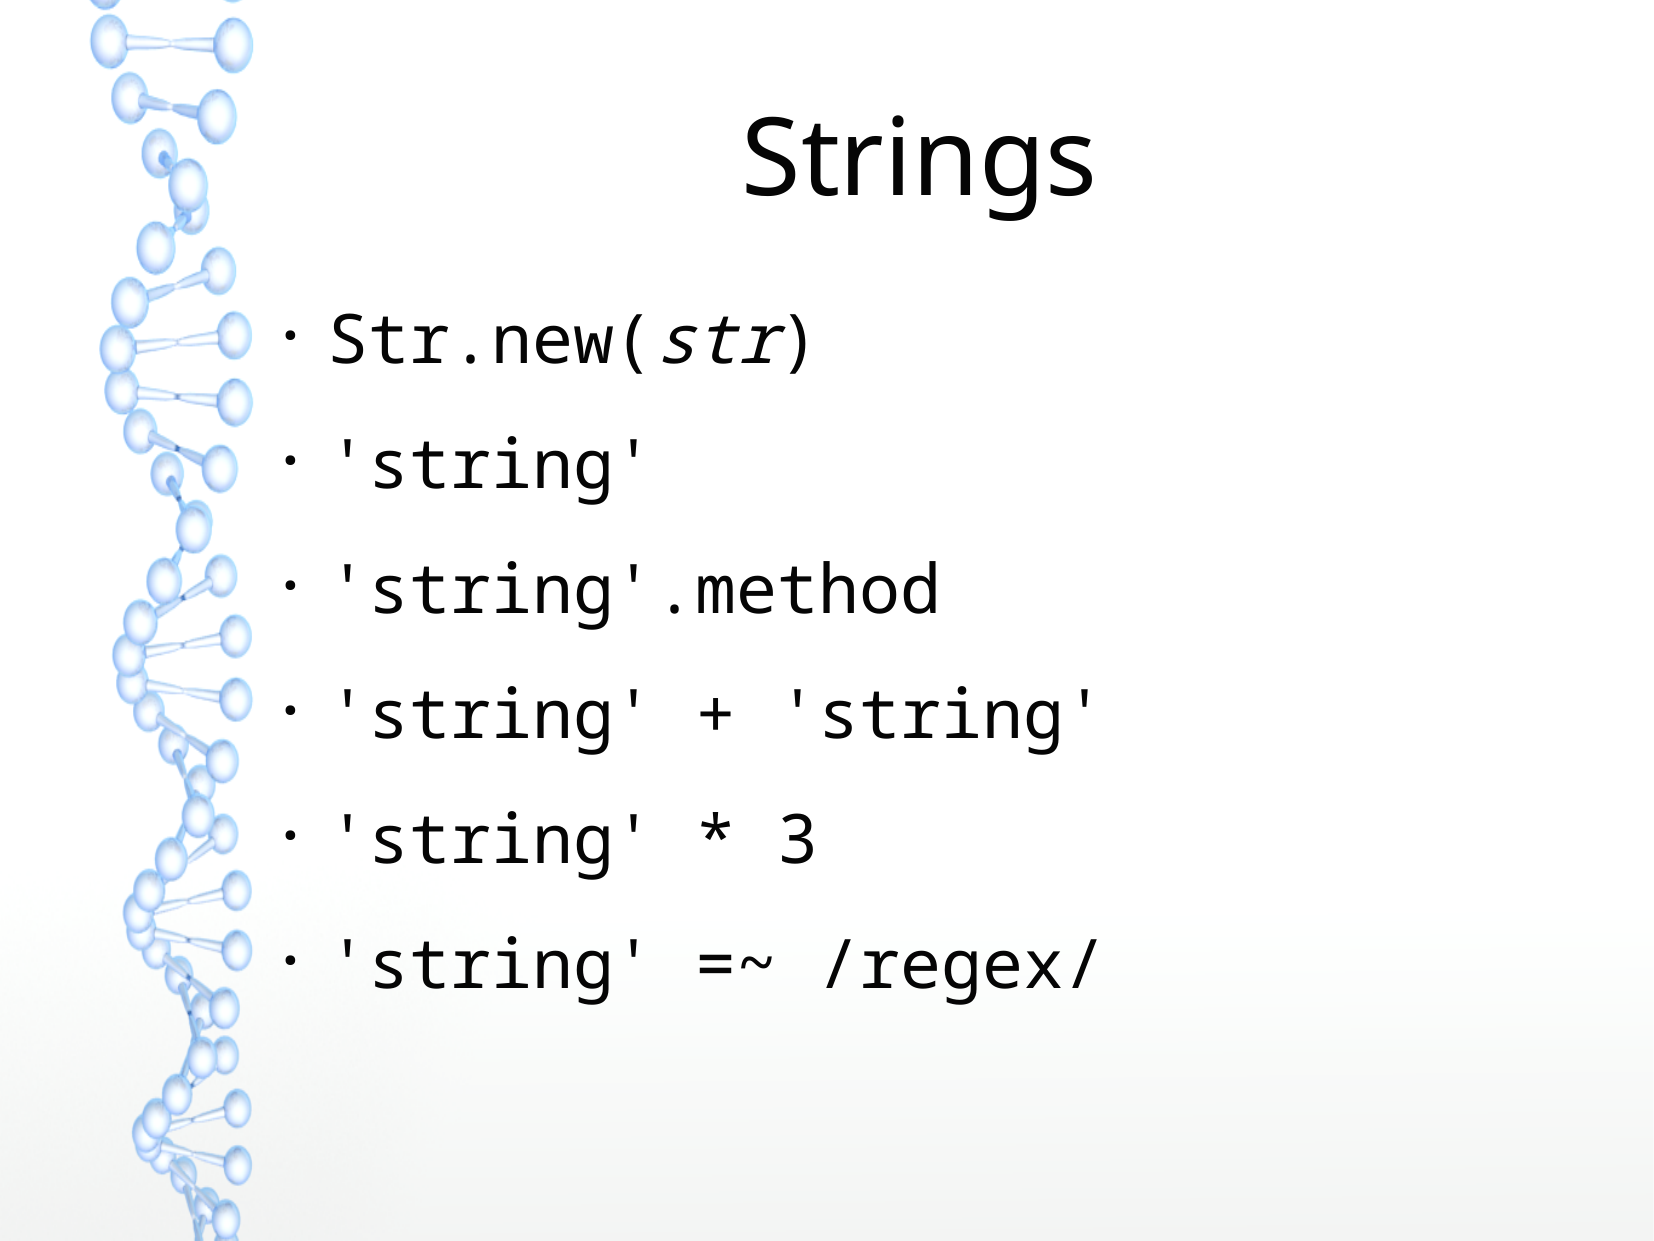

# Strings
Str.new(str)
'string'
'string'.method
'string' + 'string'
'string' * 3
'string' =~ /regex/